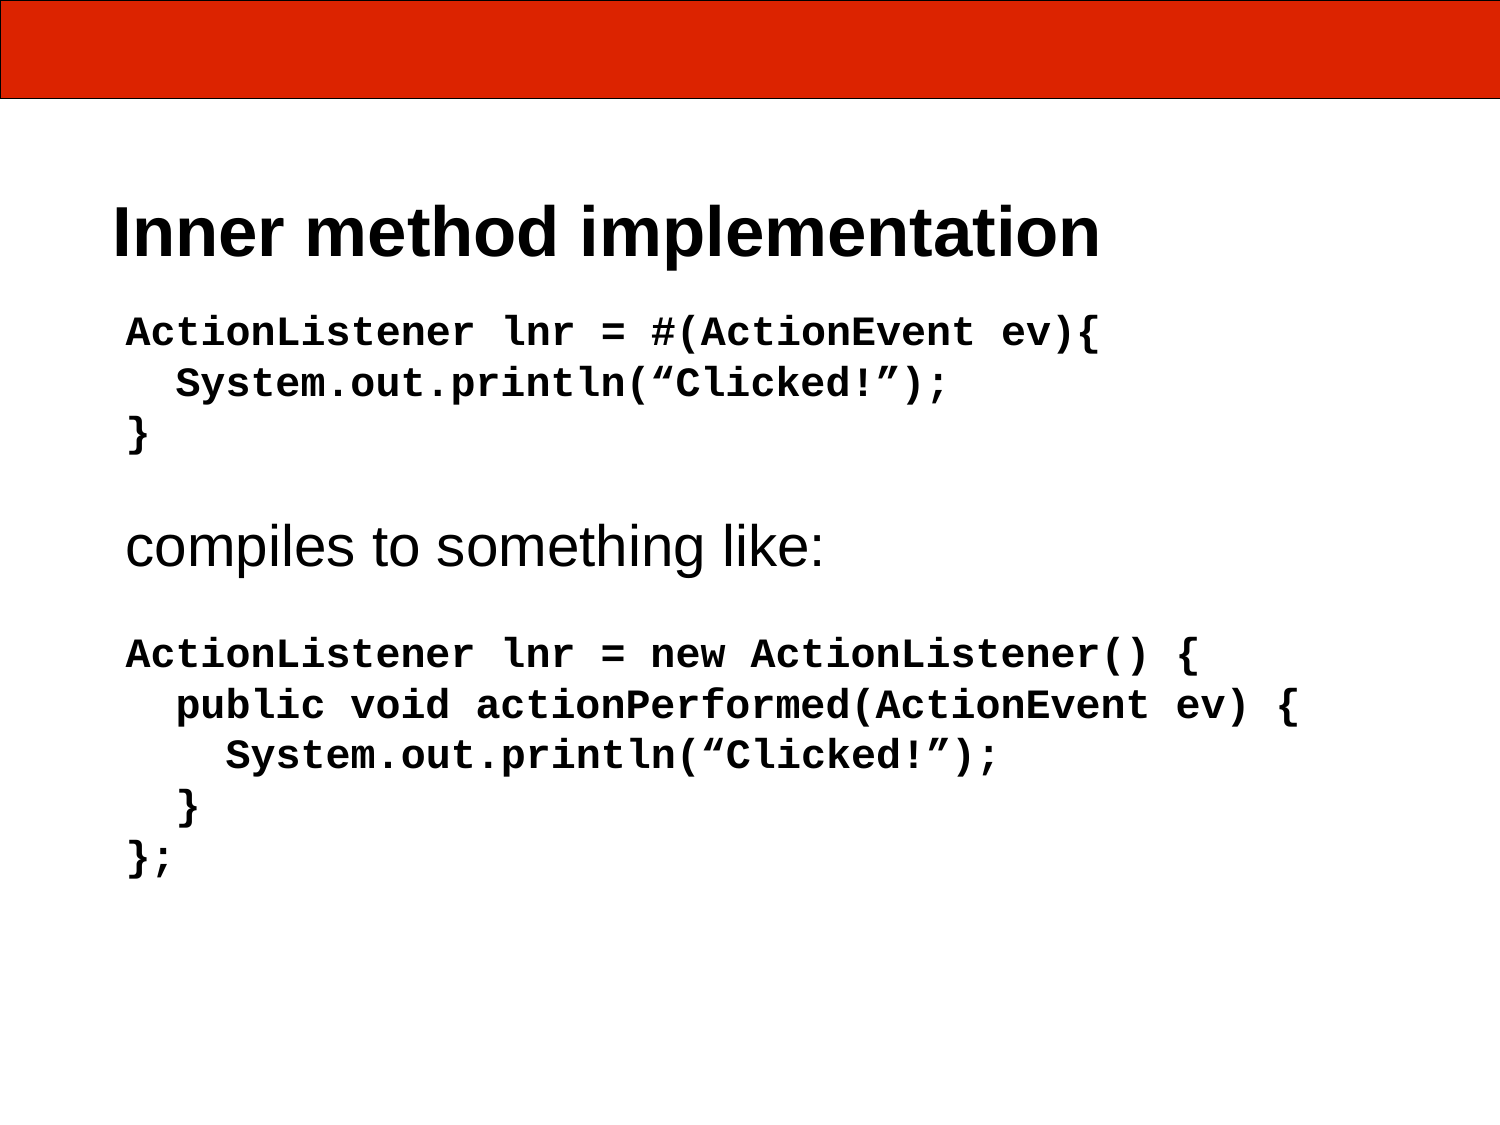

# Inner method implementation
ActionListener lnr = #(ActionEvent ev){
 System.out.println(“Clicked!”);
}
compiles to something like:
ActionListener lnr = new ActionListener() {
 public void actionPerformed(ActionEvent ev) {
 System.out.println(“Clicked!”);
 }
};